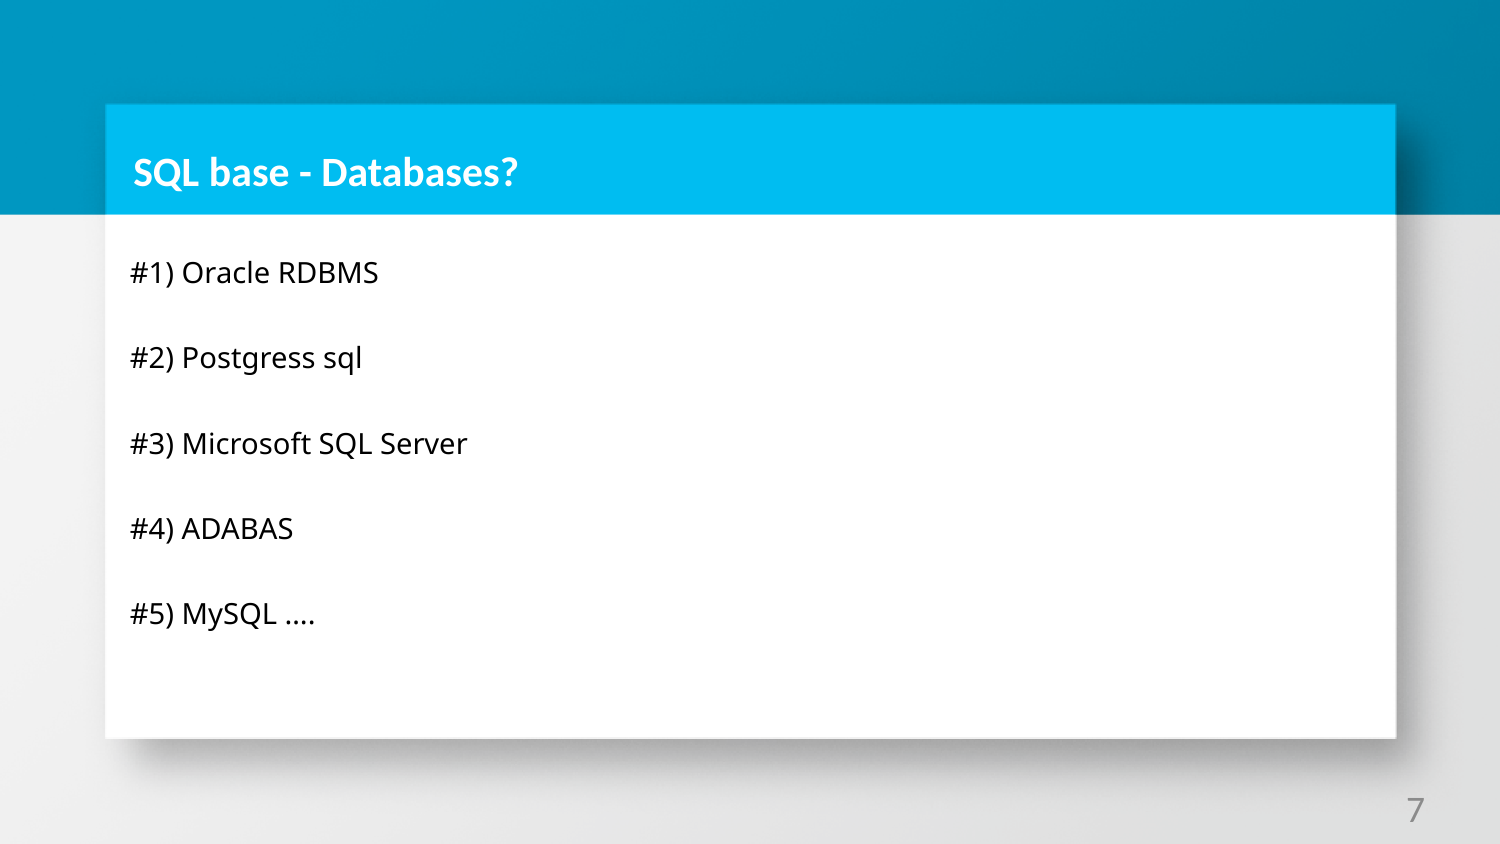

# SQL base - Databases?
#1) Oracle RDBMS
#2) Postgress sql
#3) Microsoft SQL Server
#4) ADABAS
#5) MySQL ….
Naveed Rana
7